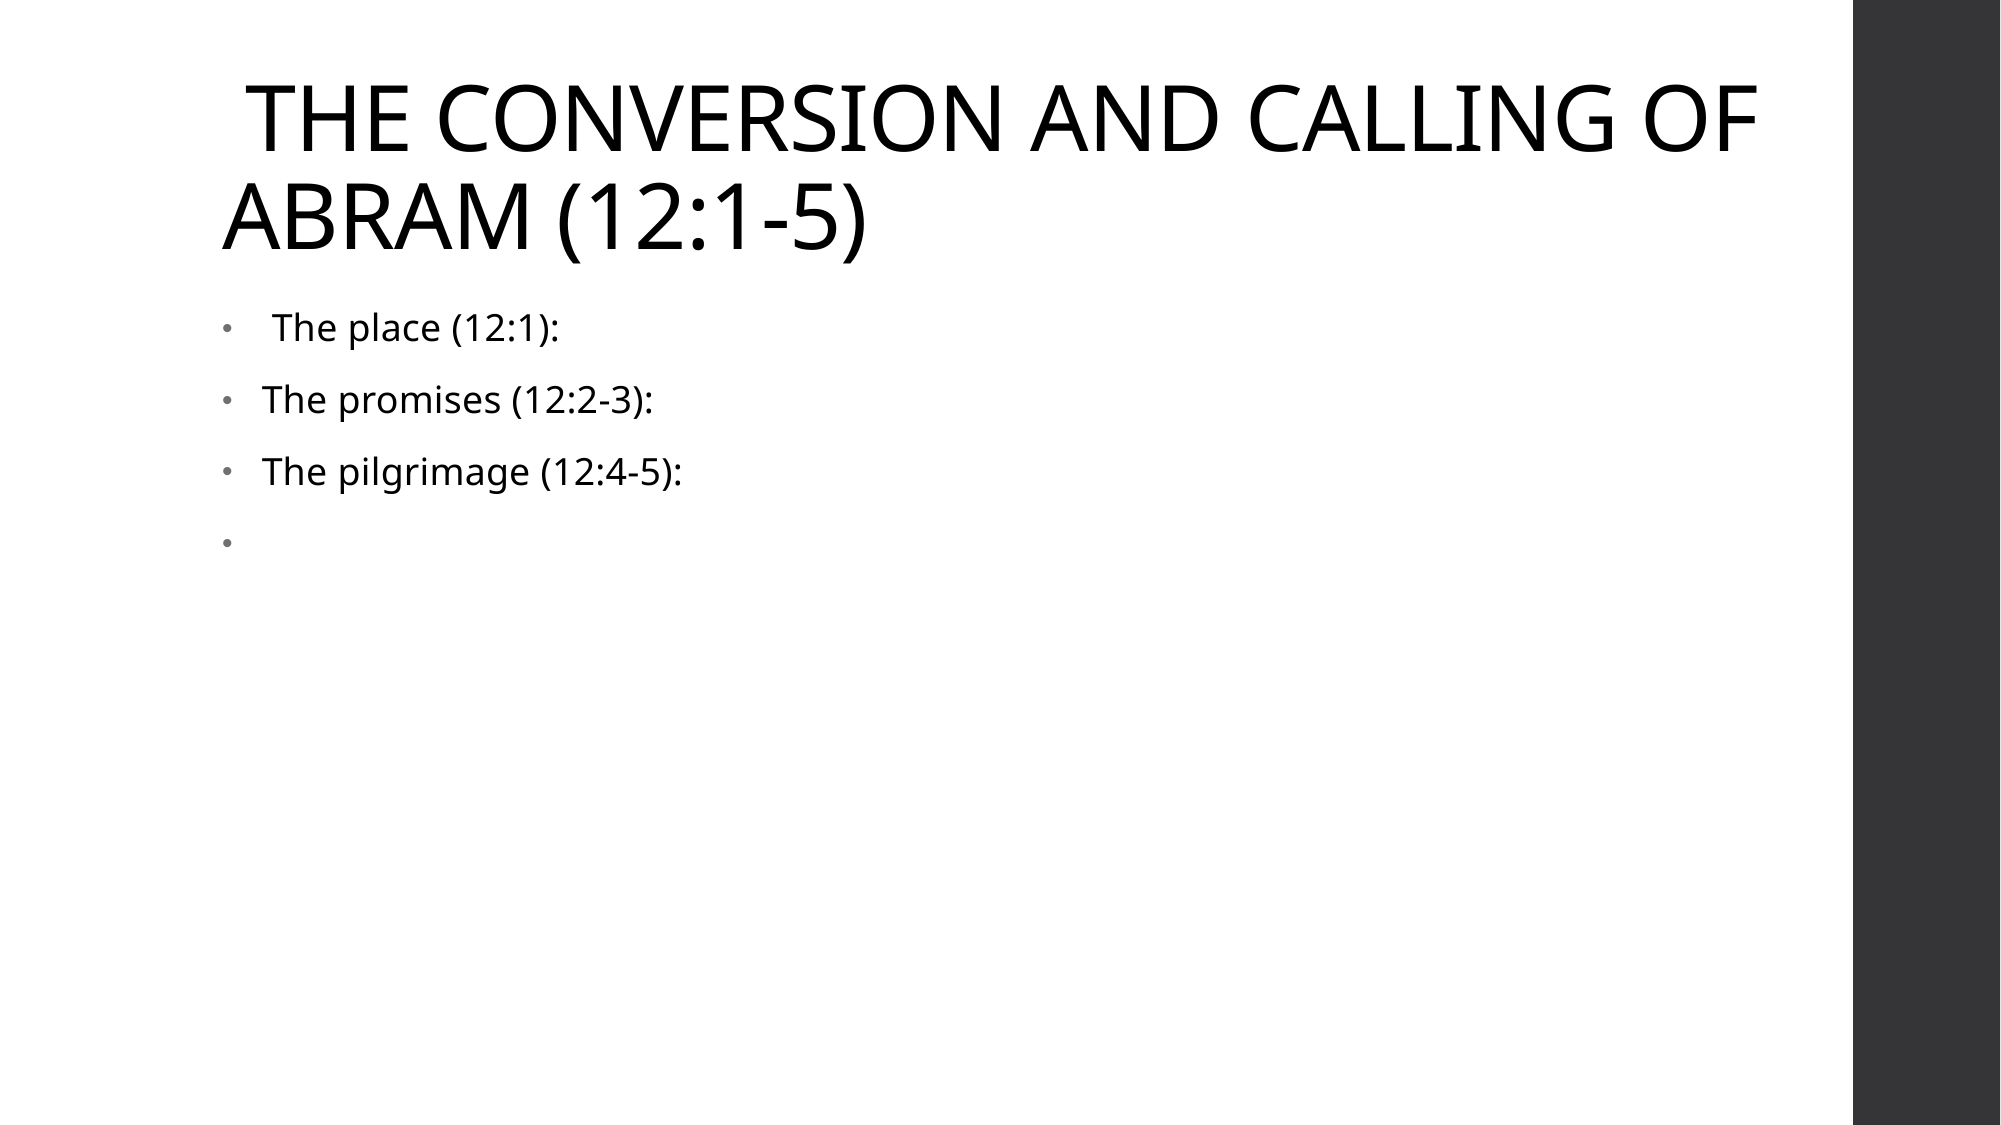

# THE CONVERSION AND CALLING OF ABRAM (12:1-5)
 The place (12:1):
 The promises (12:2-3):
 The pilgrimage (12:4-5):